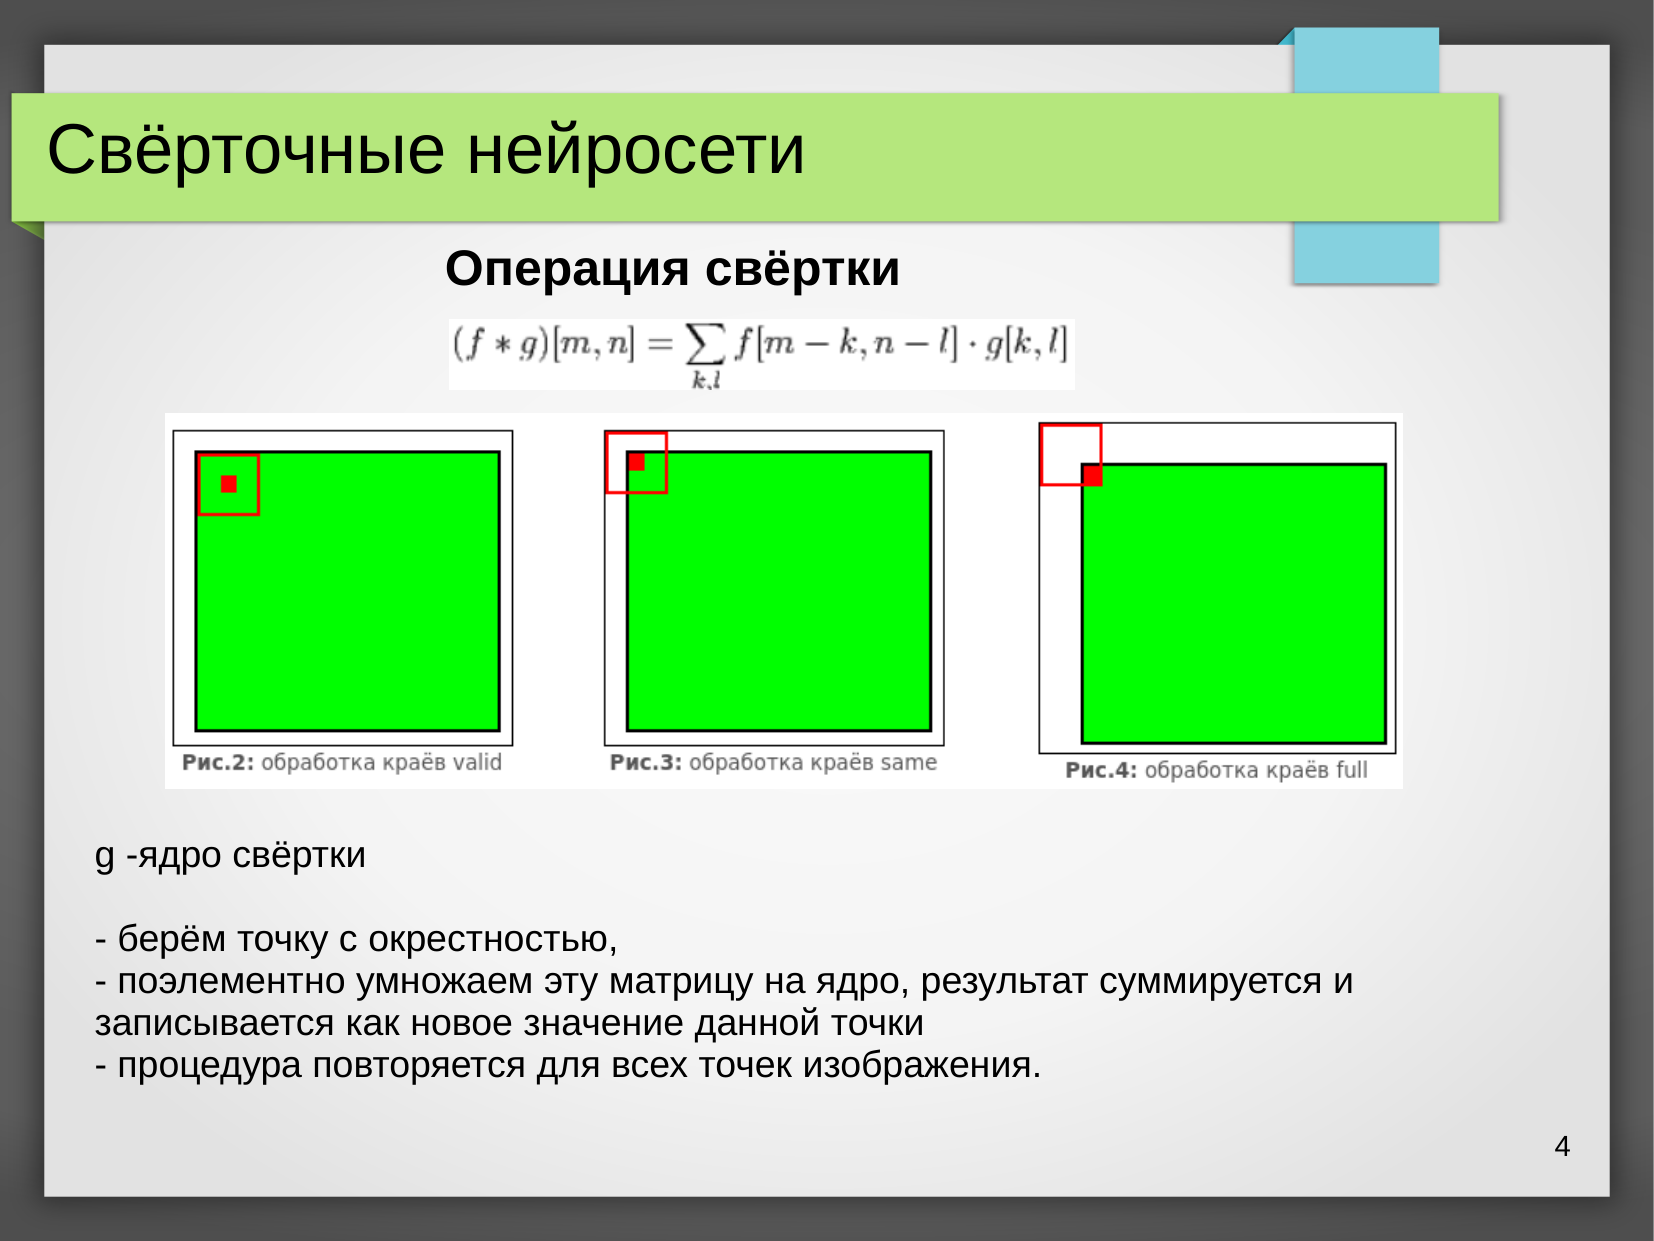

Свёрточные нейросети
# Операция свёртки
g -ядро свёртки
- берём точку с окрестностью,
- поэлементно умножаем эту матрицу на ядро, результат суммируется и записывается как новое значение данной точки
- процедура повторяется для всех точек изображения.
4